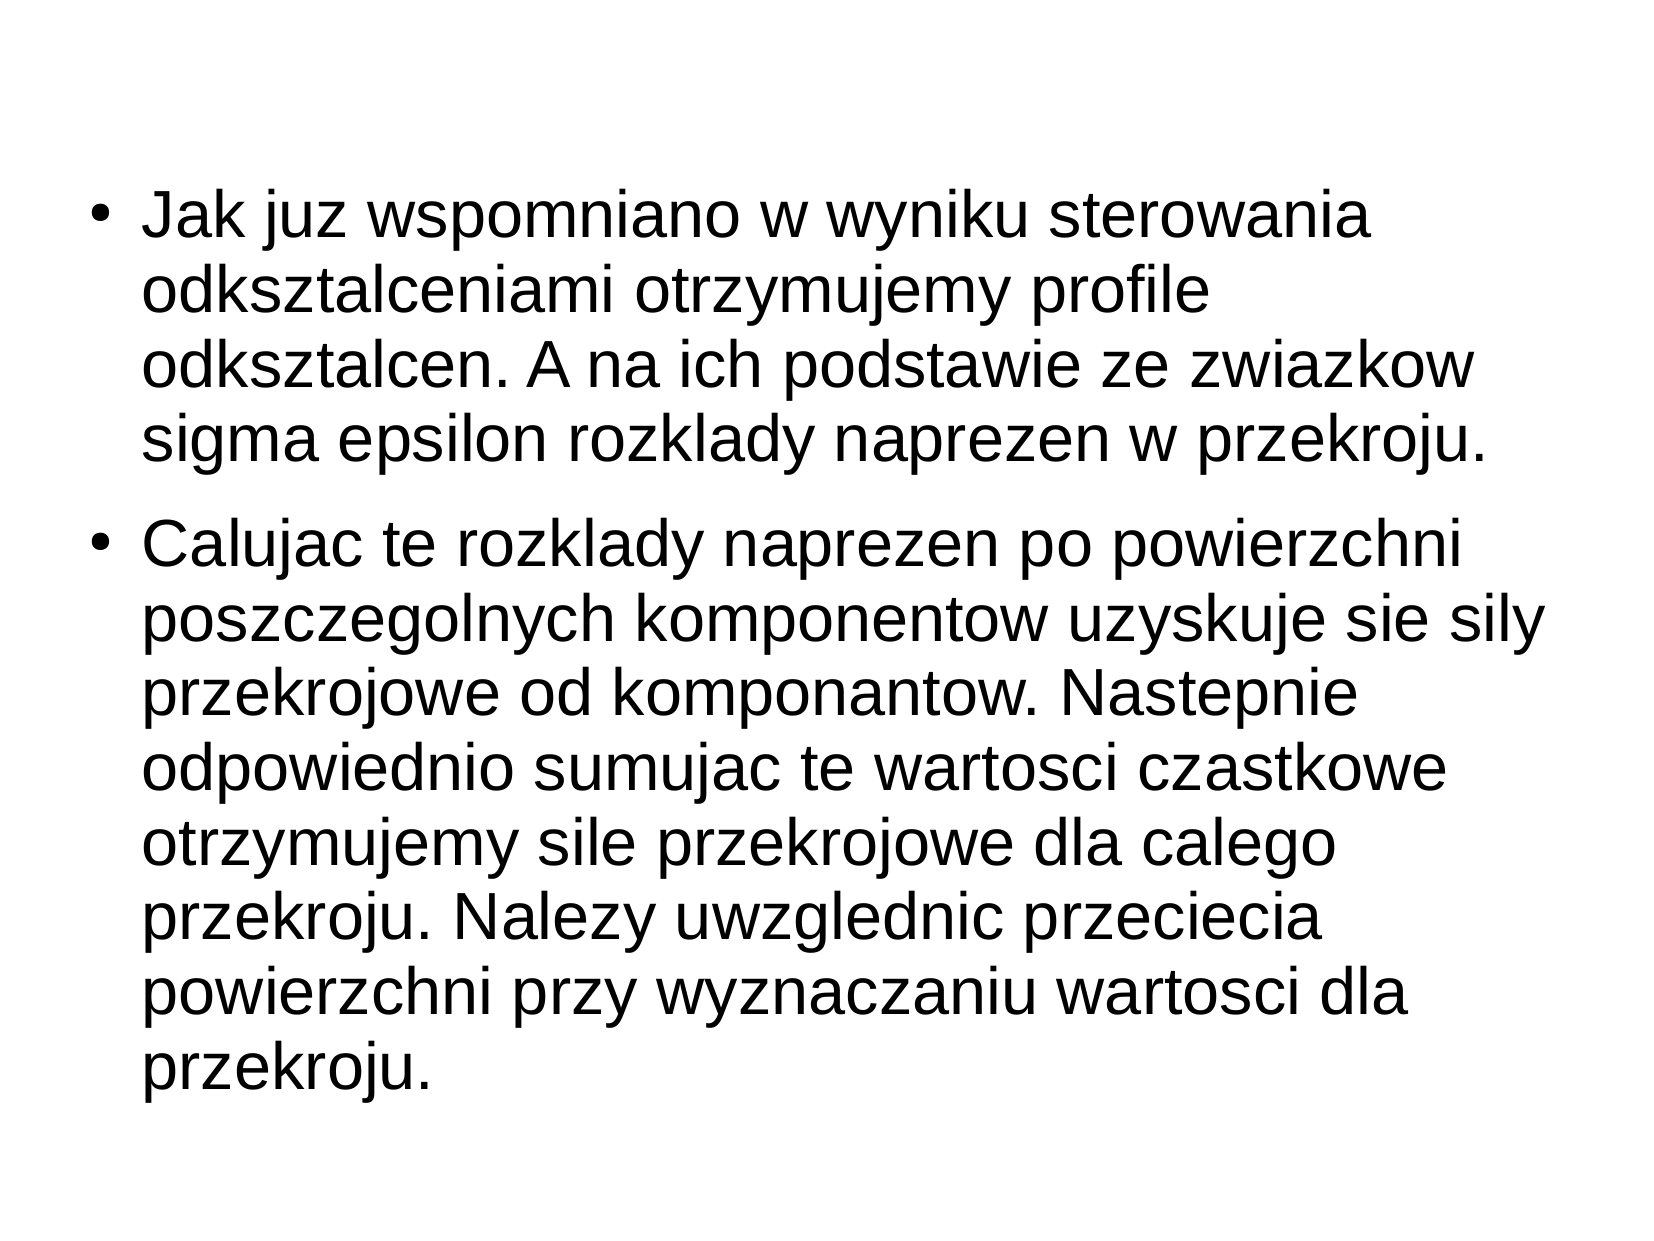

# Jak juz wspomniano w wyniku sterowania odksztalceniami otrzymujemy profile odksztalcen. A na ich podstawie ze zwiazkow sigma epsilon rozklady naprezen w przekroju.
Calujac te rozklady naprezen po powierzchni poszczegolnych komponentow uzyskuje sie sily przekrojowe od komponantow. Nastepnie odpowiednio sumujac te wartosci czastkowe otrzymujemy sile przekrojowe dla calego przekroju. Nalezy uwzglednic przeciecia powierzchni przy wyznaczaniu wartosci dla przekroju.